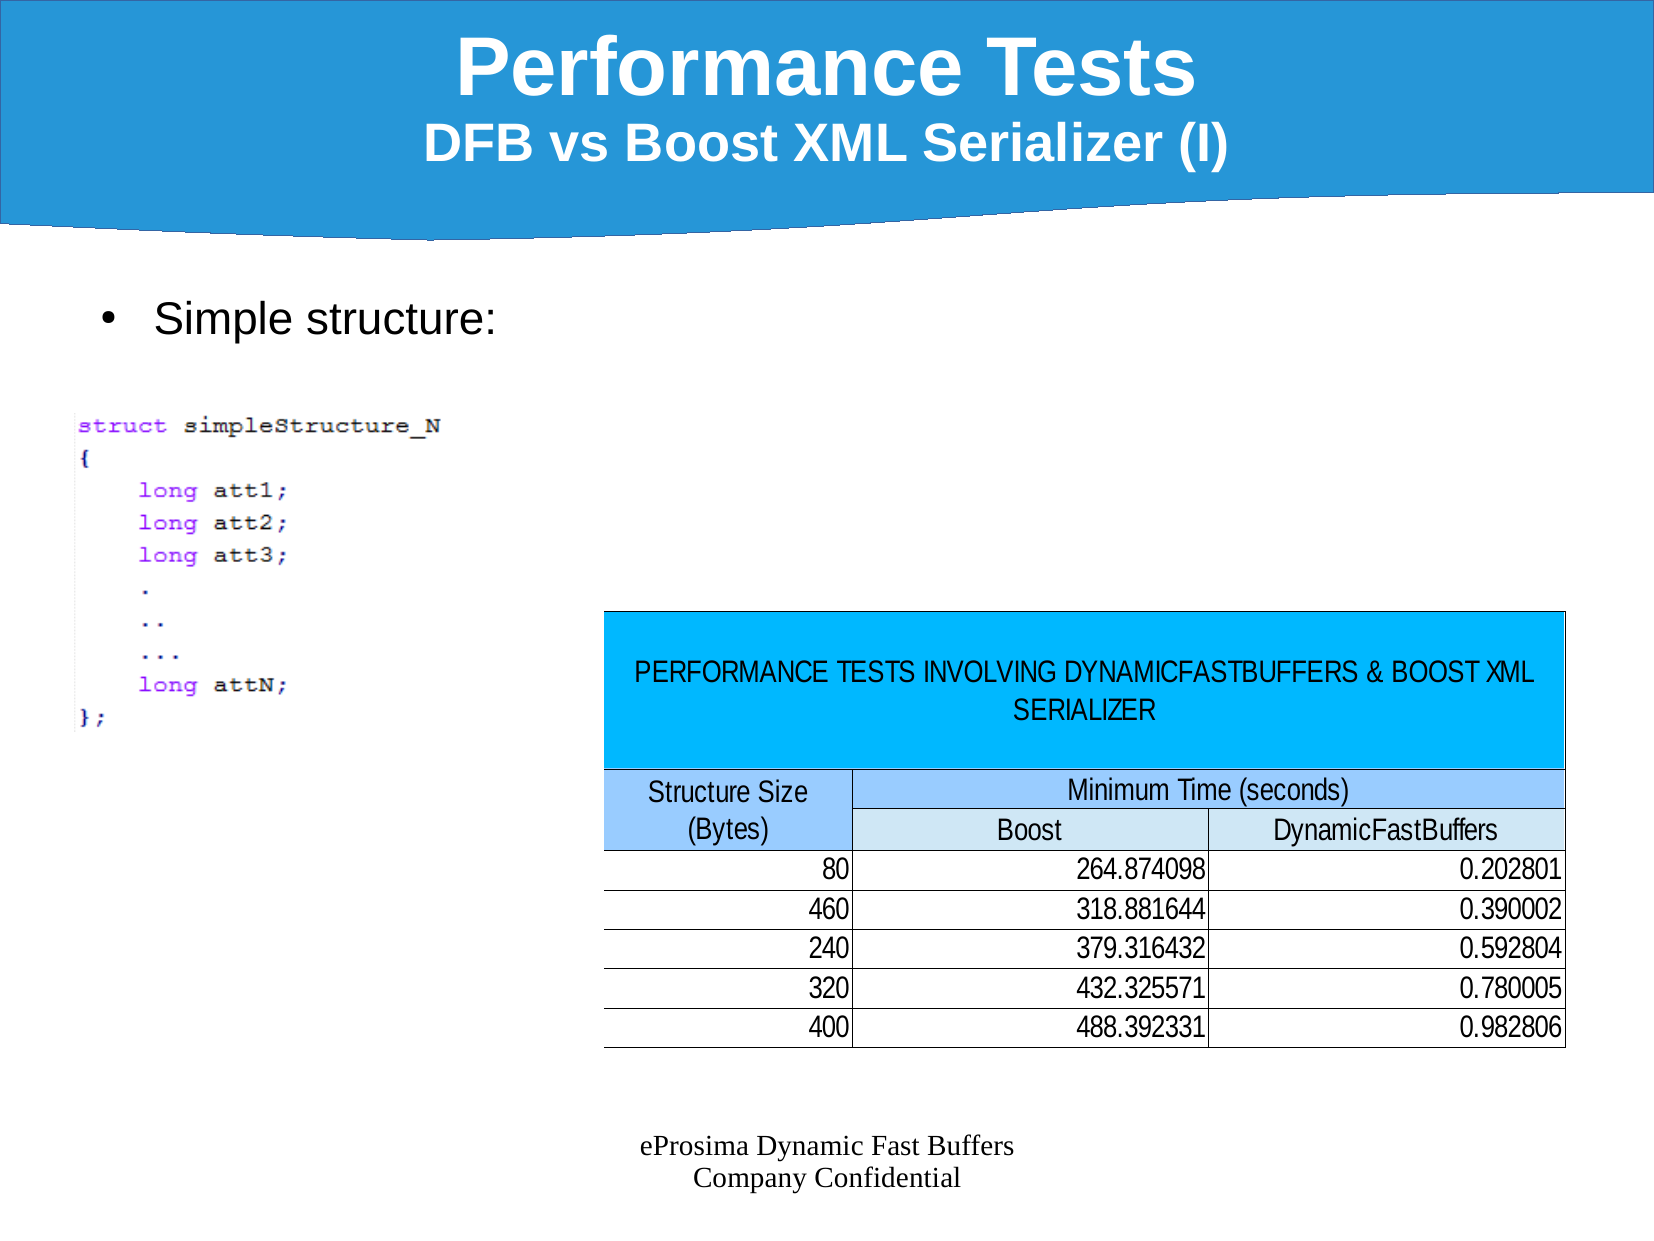

Performance Tests
DFB vs Boost XML Serializer (I)
# Simple structure:
eProsima Dynamic Fast Buffers